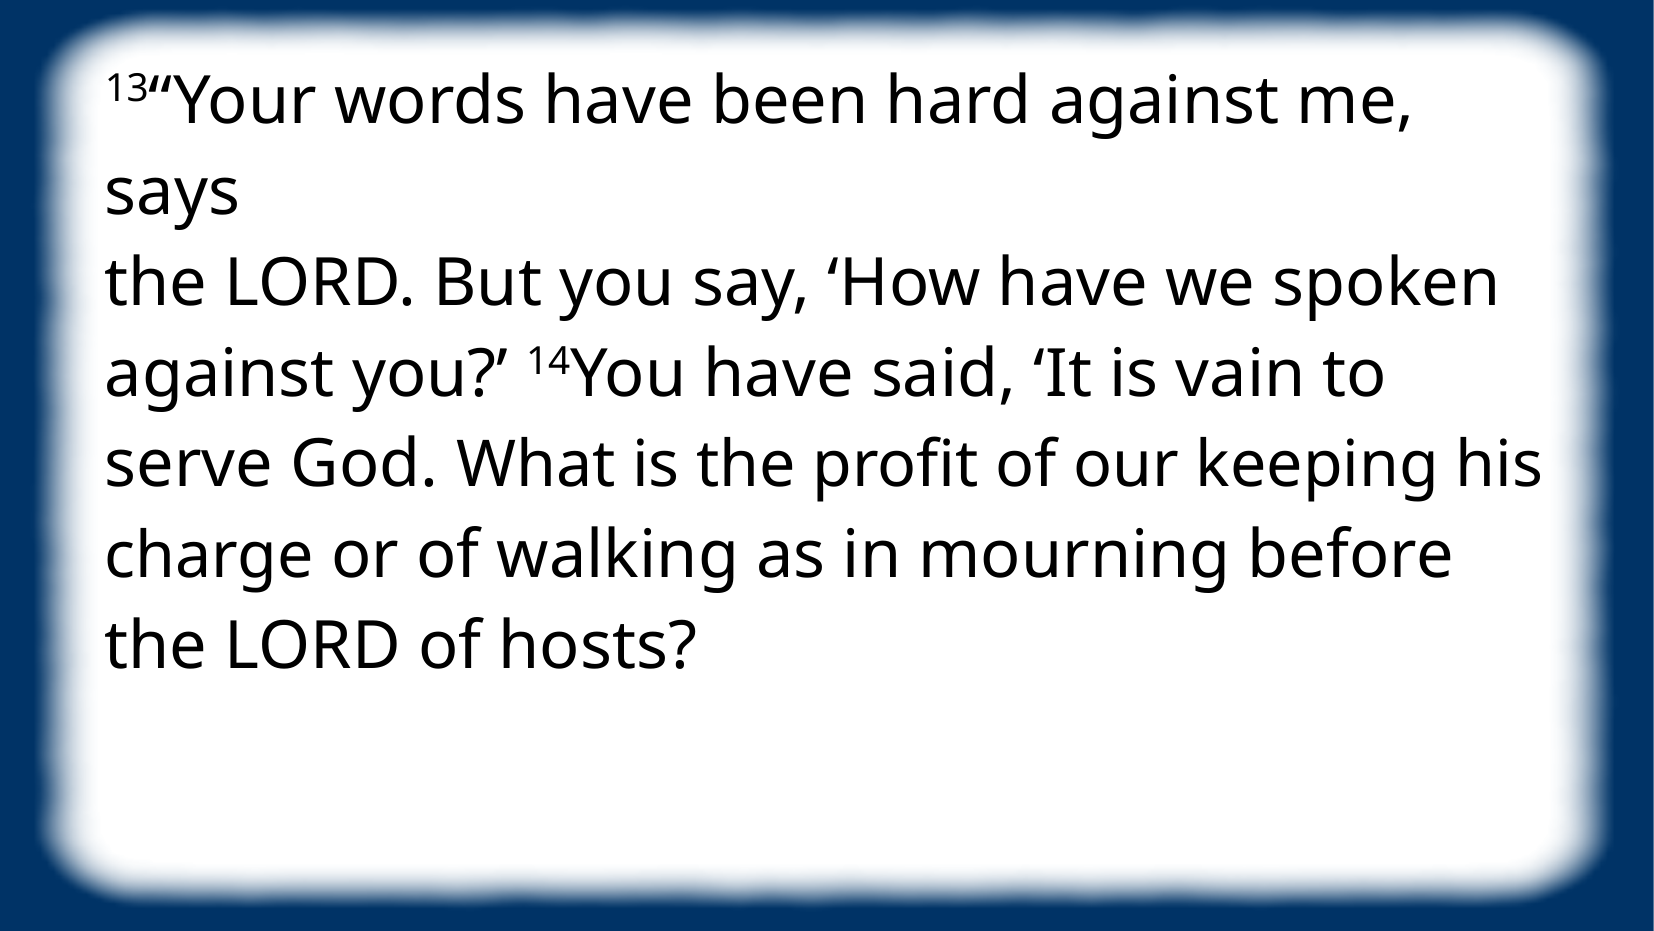

13“Your words have been hard against me, says
the LORD. But you say, ‘How have we spoken
against you?’ 14You have said, ‘It is vain to serve God. What is the profit of our keeping his charge or of walking as in mourning before the LORD of hosts?